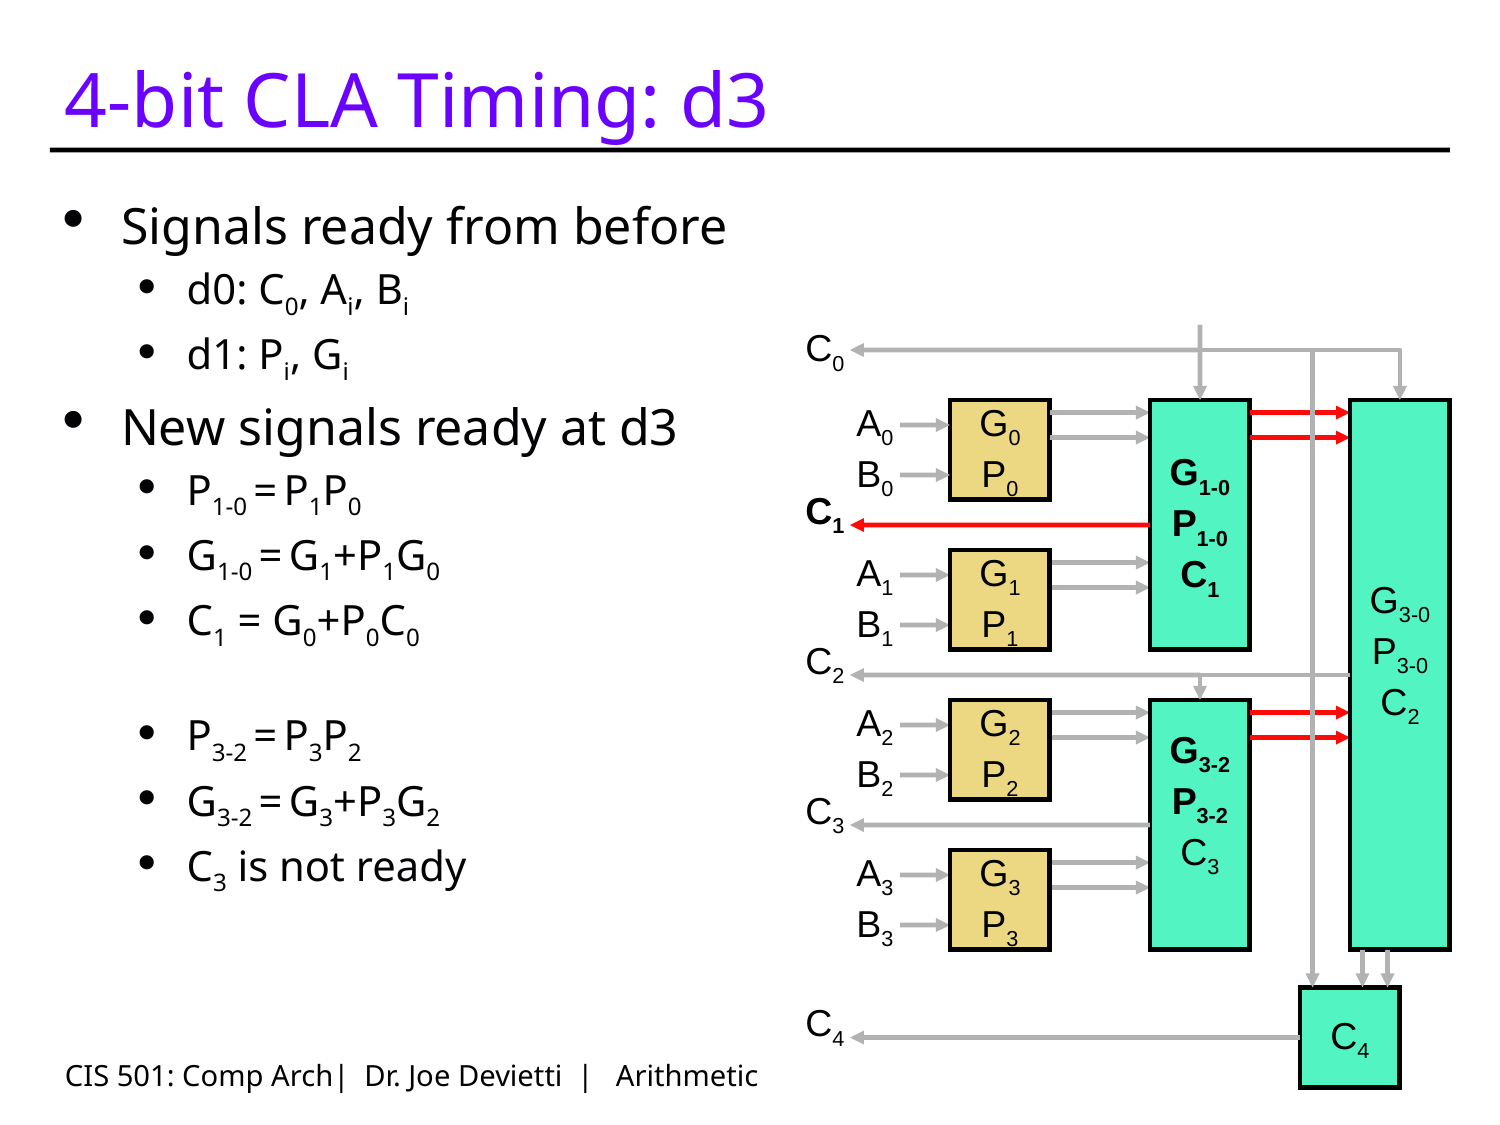

4-bit CLA Timing: d3
Signals ready from before
d0: C0, Ai, Bi
d1: Pi, Gi
New signals ready at d3
P1-0 = P1P0
G1-0 = G1+P1G0
C1 = G0+P0C0
P3-2 = P3P2
G3-2 = G3+P3G2
C3 is not ready
C0
A0
B0
G0
P0
G1-0
P1-0
C1
G3-0
P3-0
C2
C1
A1
B1
G1
P1
C2
A2
B2
G2
P2
G3-2
P3-2
C3
C3
A3
B3
G3
P3
C4
C4
CIS 501: Comp Arch| Dr. Joe Devietti | Arithmetic